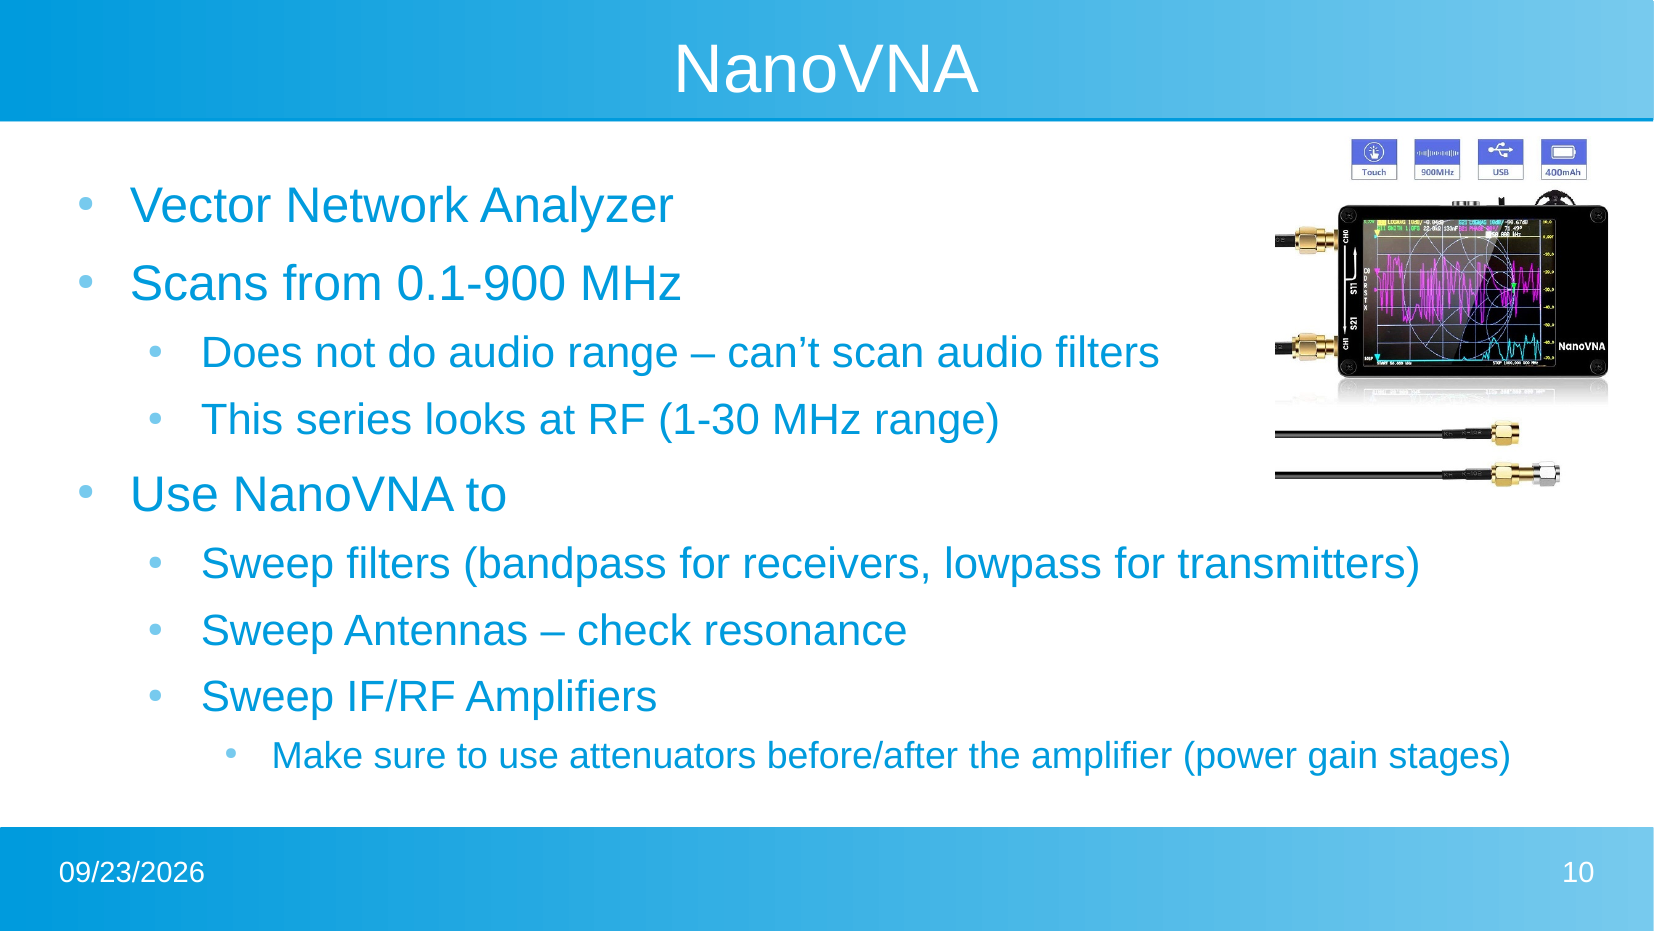

# NanoVNA
Vector Network Analyzer
Scans from 0.1-900 MHz
Does not do audio range – can’t scan audio filters
This series looks at RF (1-30 MHz range)
Use NanoVNA to
Sweep filters (bandpass for receivers, lowpass for transmitters)
Sweep Antennas – check resonance
Sweep IF/RF Amplifiers
Make sure to use attenuators before/after the amplifier (power gain stages)
10